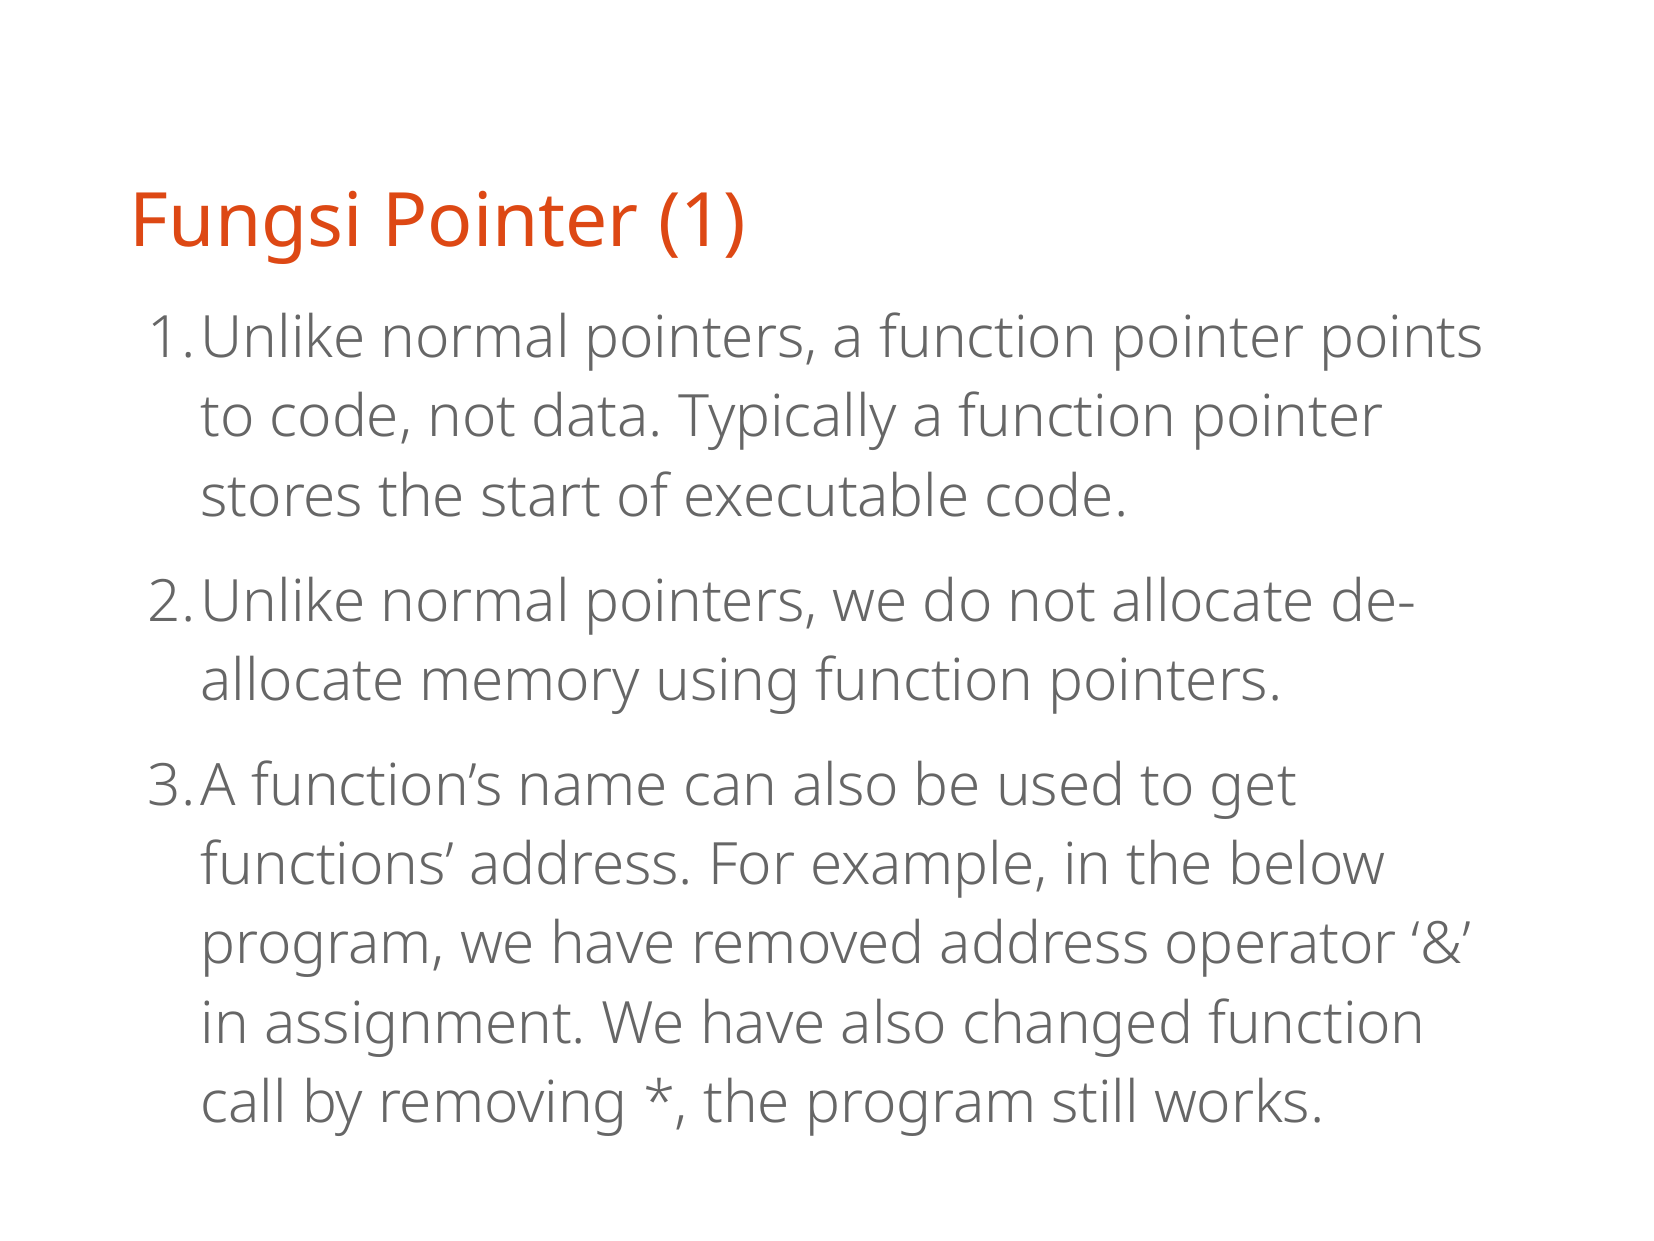

# Fungsi Pointer (1)
Unlike normal pointers, a function pointer points to code, not data. Typically a function pointer stores the start of executable code.
Unlike normal pointers, we do not allocate de-allocate memory using function pointers.
A function’s name can also be used to get functions’ address. For example, in the below program, we have removed address operator ‘&’ in assignment. We have also changed function call by removing *, the program still works.